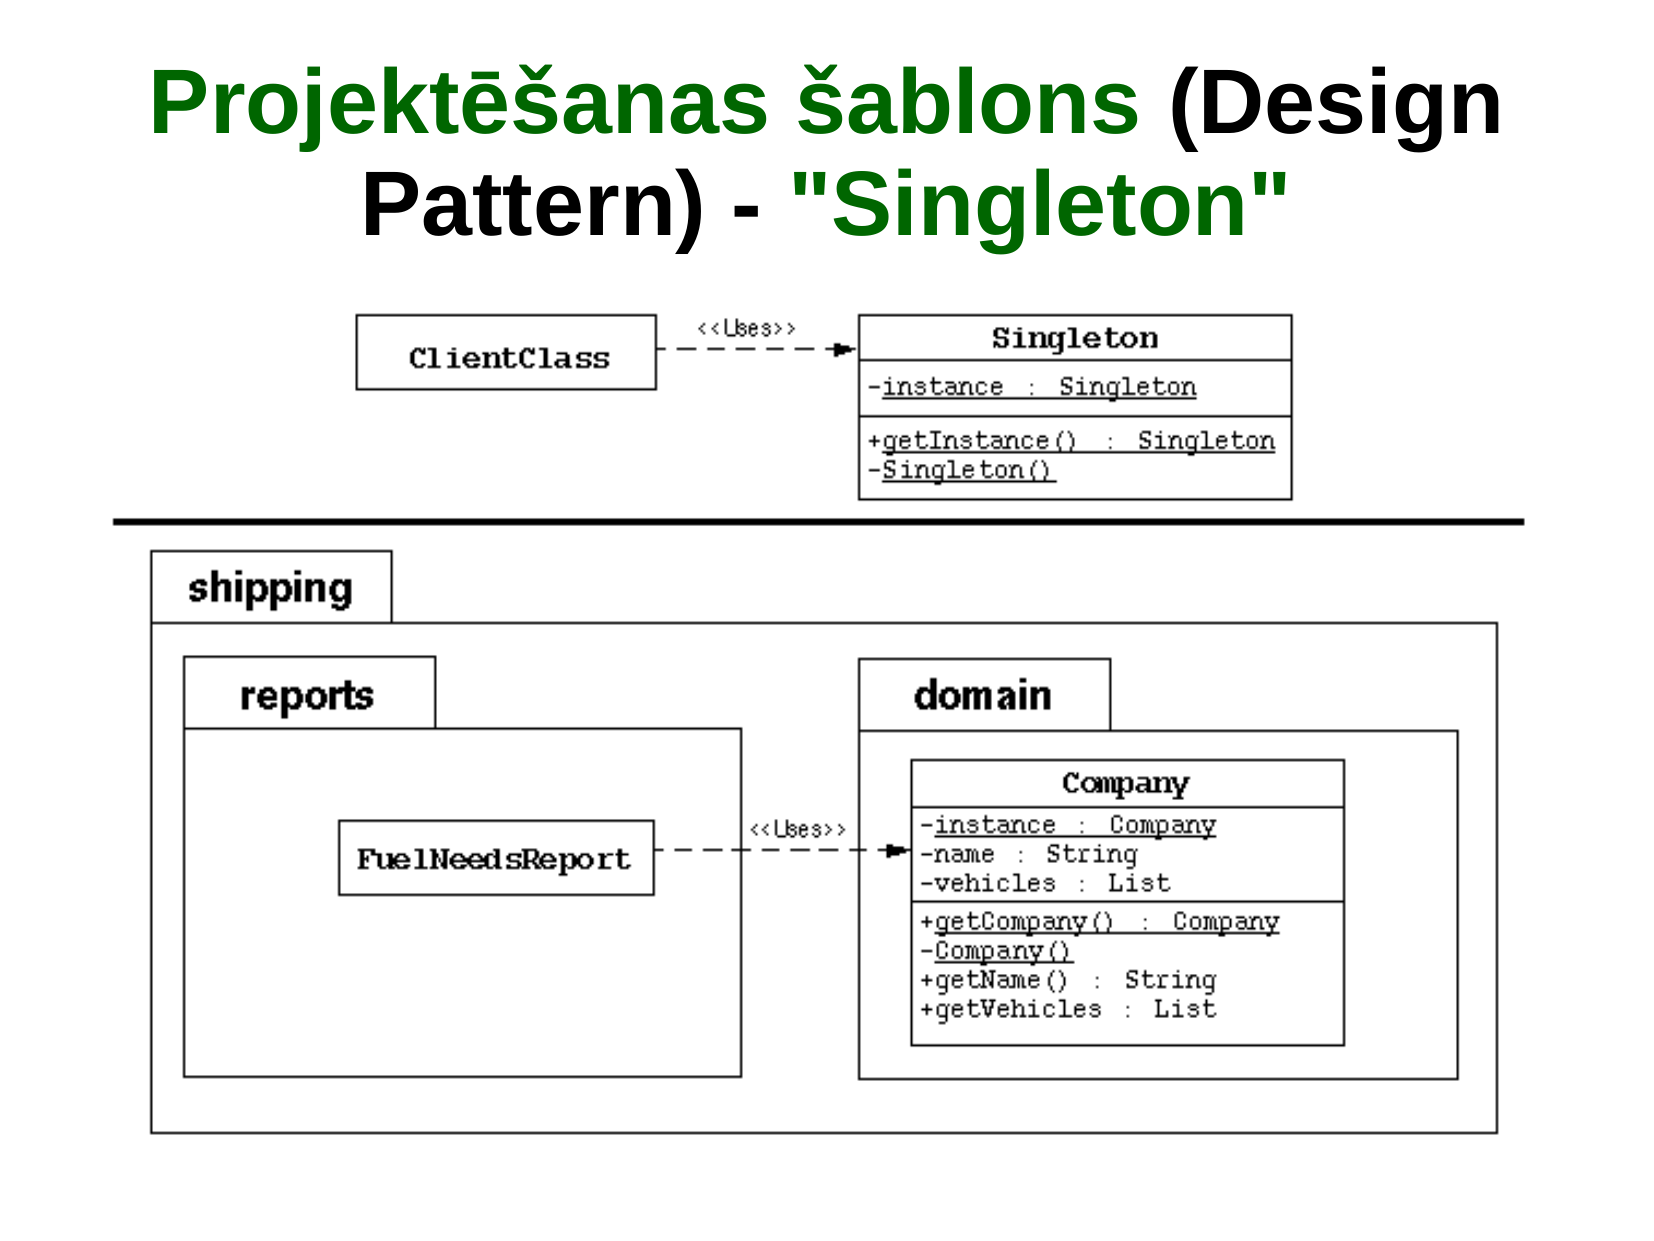

# Projektēšanas šablons (Design Pattern) - "Singleton"